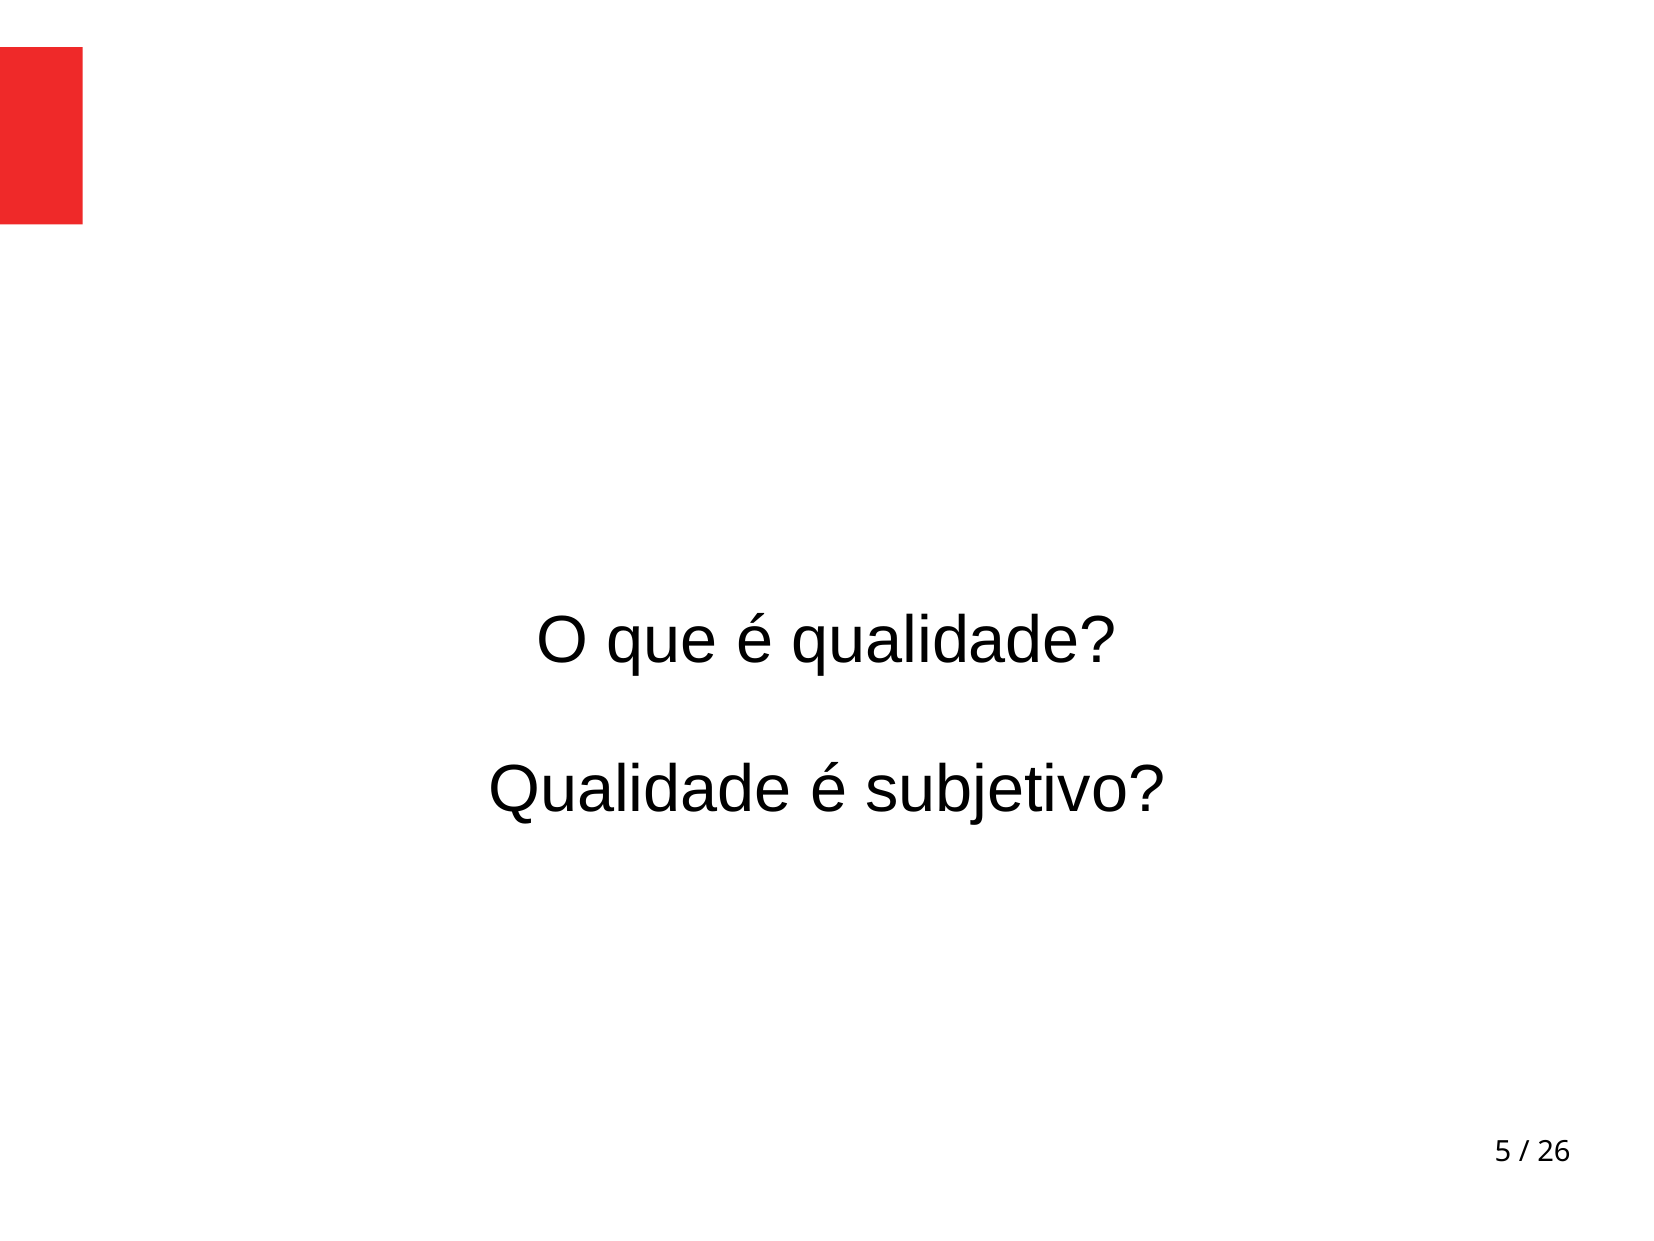

#
O que é qualidade?
Qualidade é subjetivo?
5